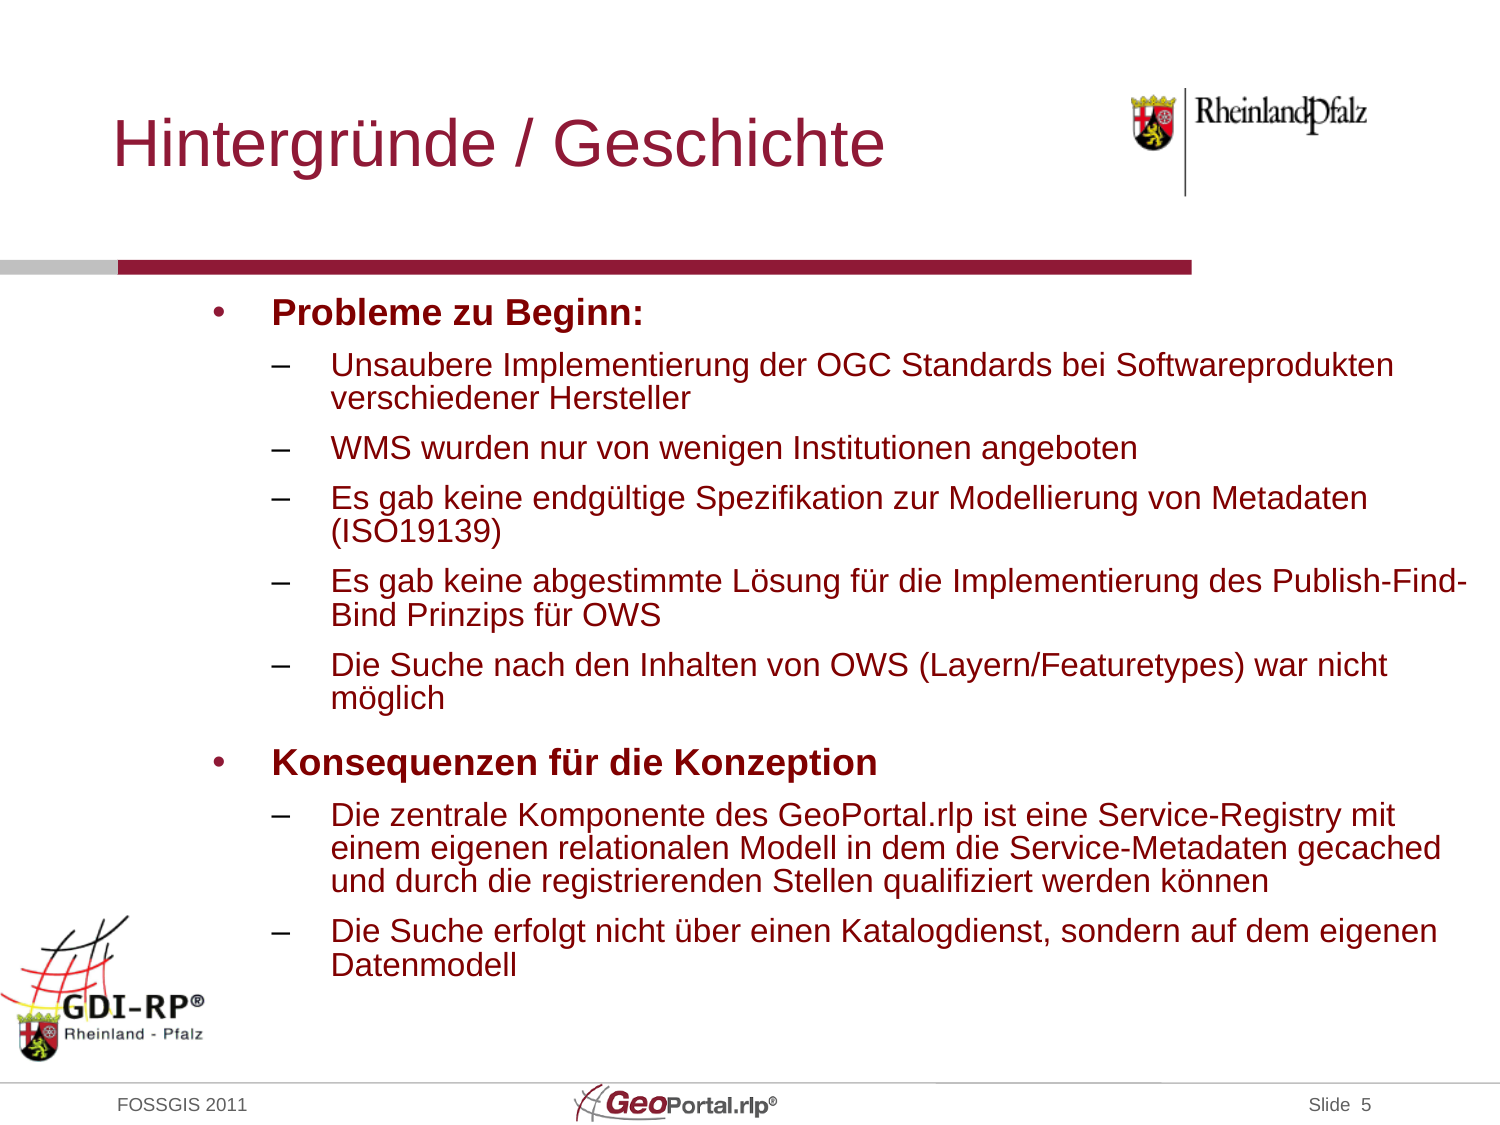

# Hintergründe / Geschichte
Probleme zu Beginn:
Unsaubere Implementierung der OGC Standards bei Softwareprodukten verschiedener Hersteller
WMS wurden nur von wenigen Institutionen angeboten
Es gab keine endgültige Spezifikation zur Modellierung von Metadaten (ISO19139)
Es gab keine abgestimmte Lösung für die Implementierung des Publish-Find-Bind Prinzips für OWS
Die Suche nach den Inhalten von OWS (Layern/Featuretypes) war nicht möglich
Konsequenzen für die Konzeption
Die zentrale Komponente des GeoPortal.rlp ist eine Service-Registry mit einem eigenen relationalen Modell in dem die Service-Metadaten gecached und durch die registrierenden Stellen qualifiziert werden können
Die Suche erfolgt nicht über einen Katalogdienst, sondern auf dem eigenen Datenmodell